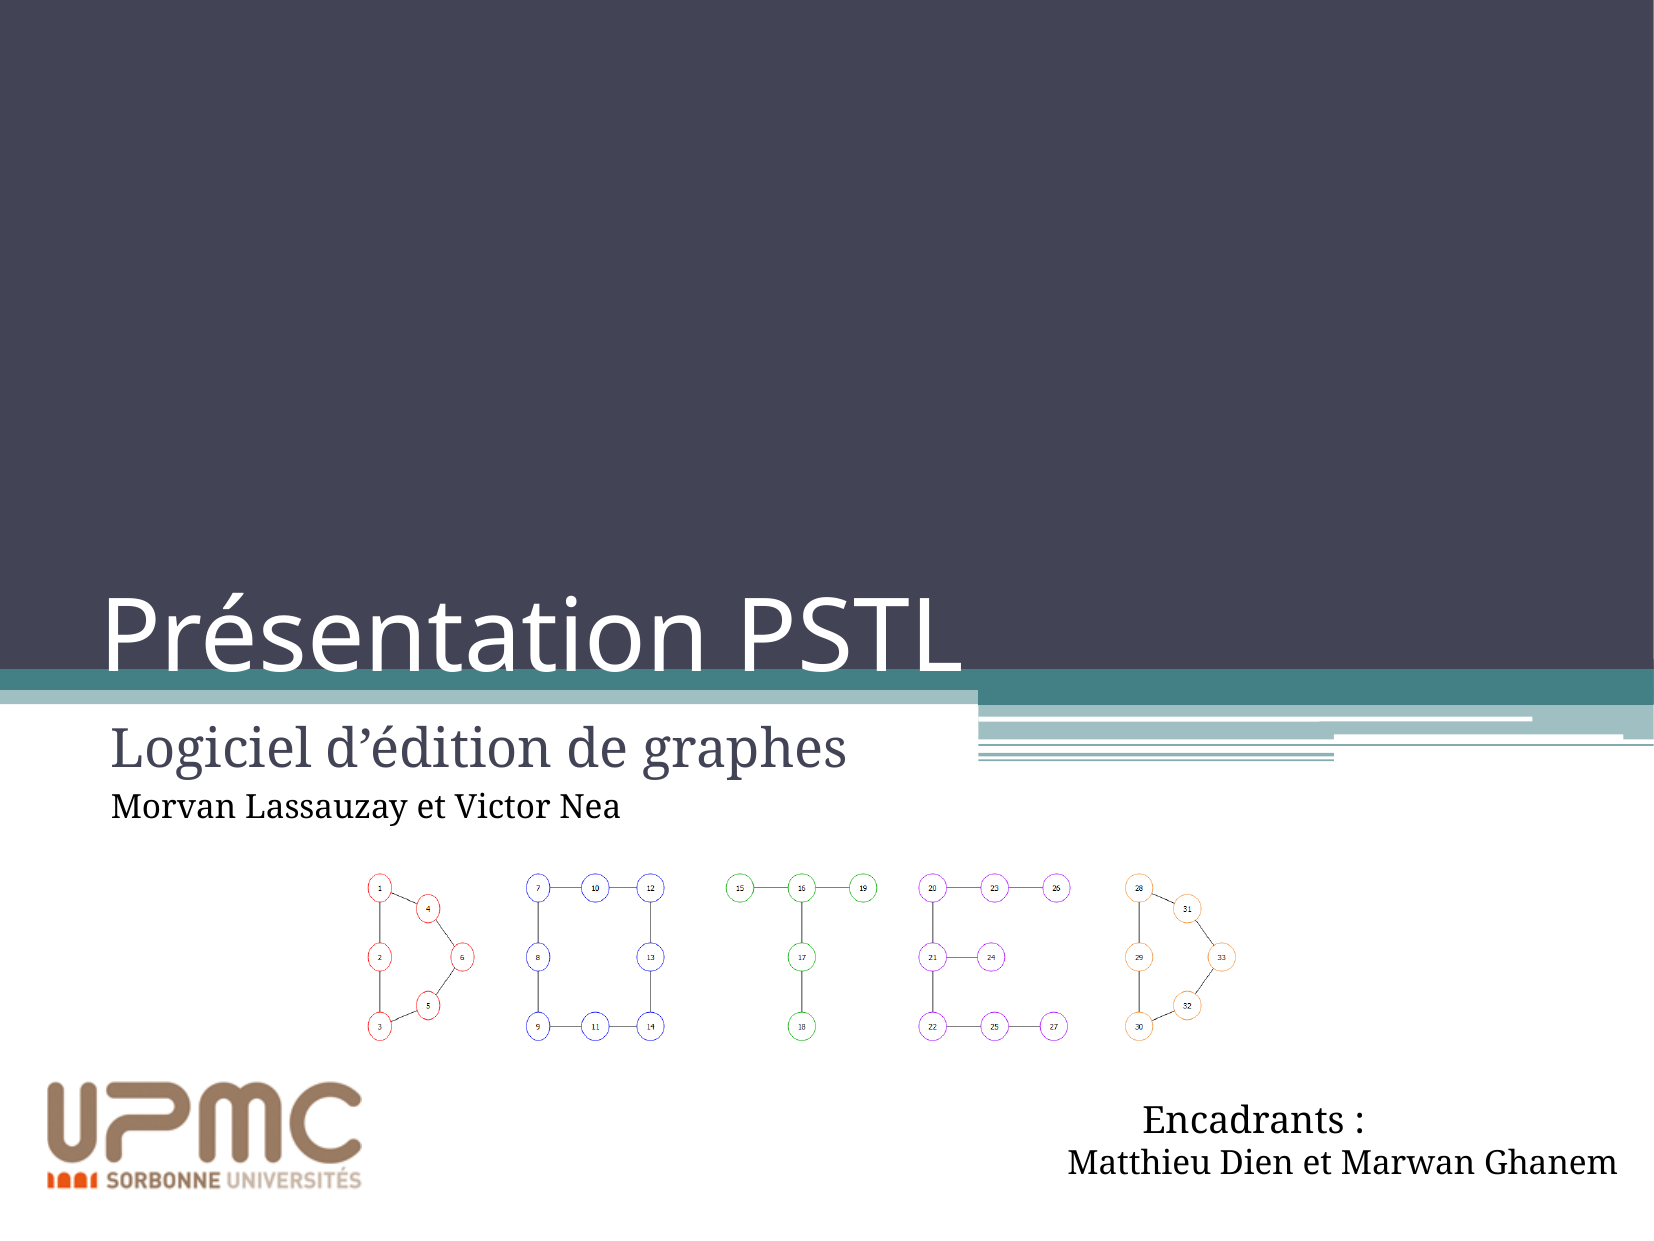

# Présentation PSTL
Logiciel d’édition de graphes
Morvan Lassauzay et Victor Nea
	Encadrants :
Matthieu Dien et Marwan Ghanem